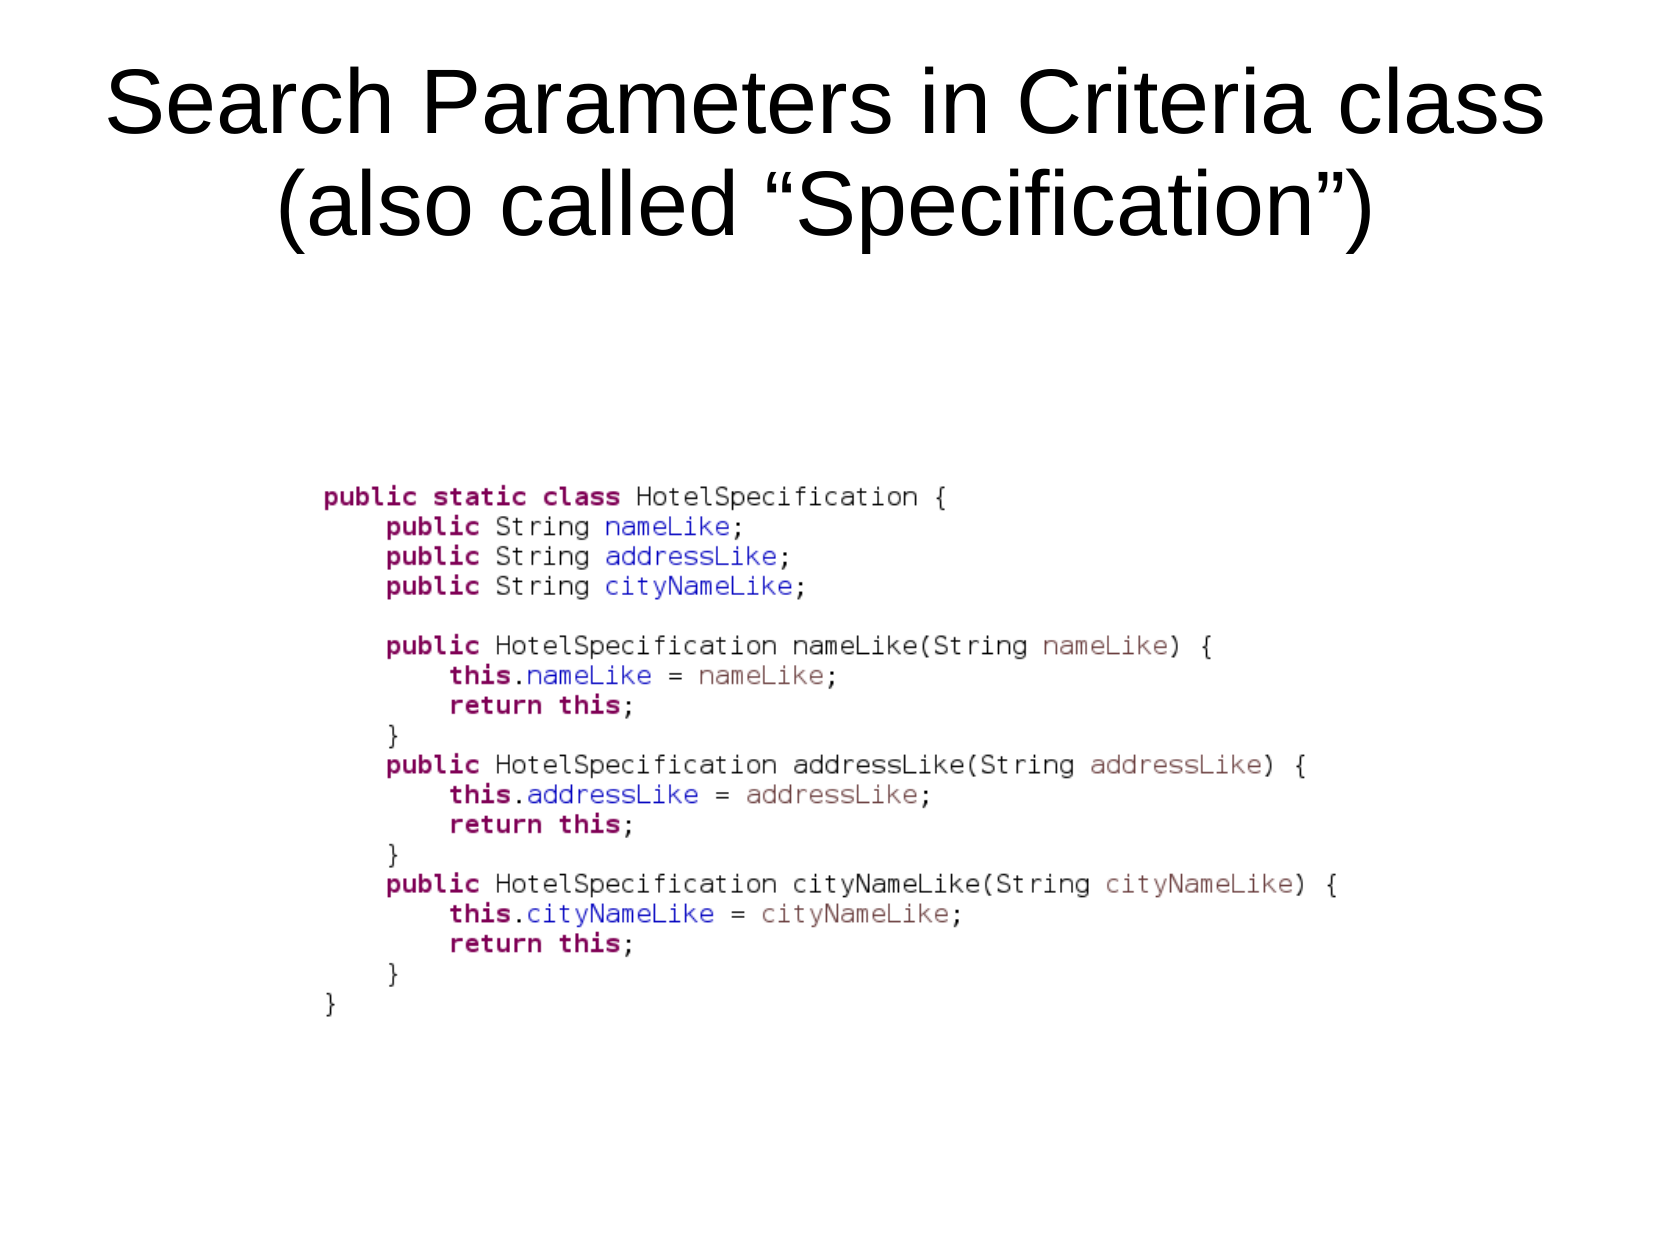

# Search Parameters in Criteria class (also called “Specification”)